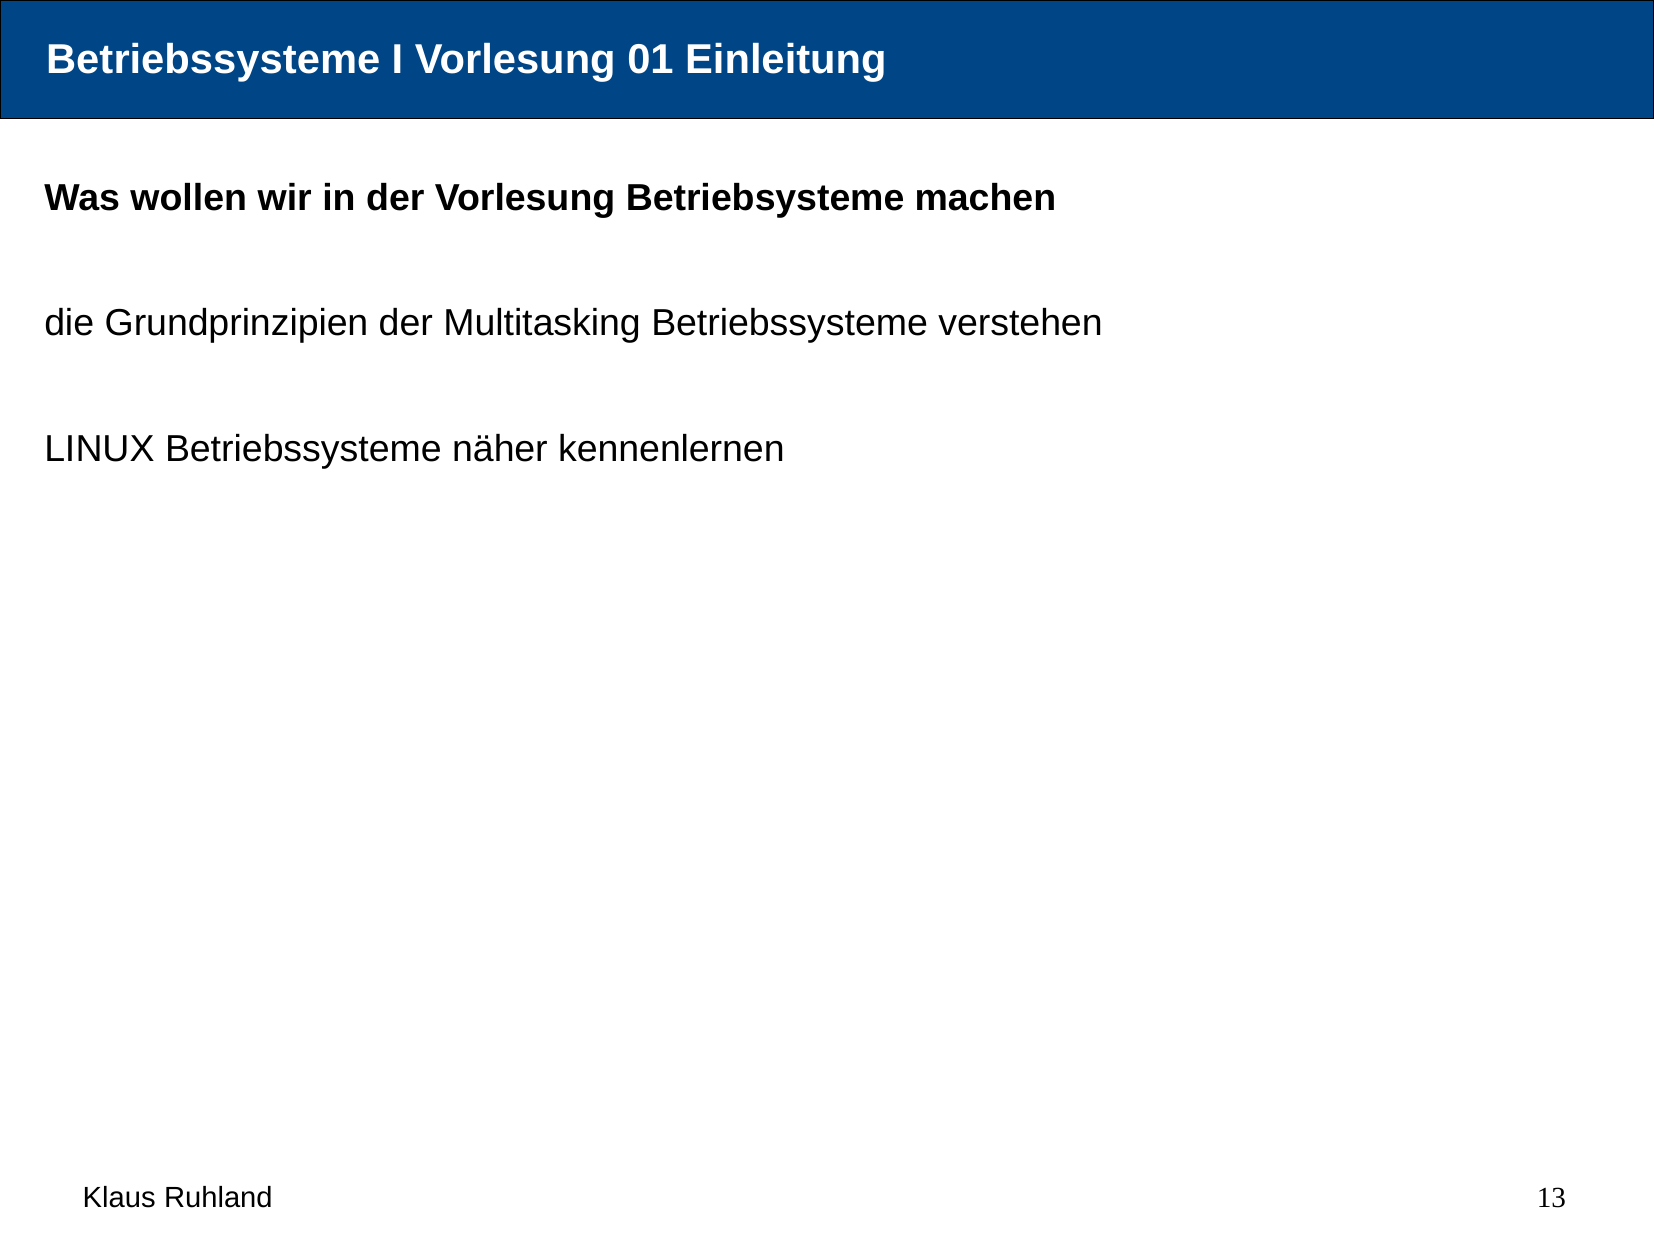

Was wollen wir in der Vorlesung Betriebsysteme machen
die Grundprinzipien der Multitasking Betriebssysteme verstehen
LINUX Betriebssysteme näher kennenlernen
13